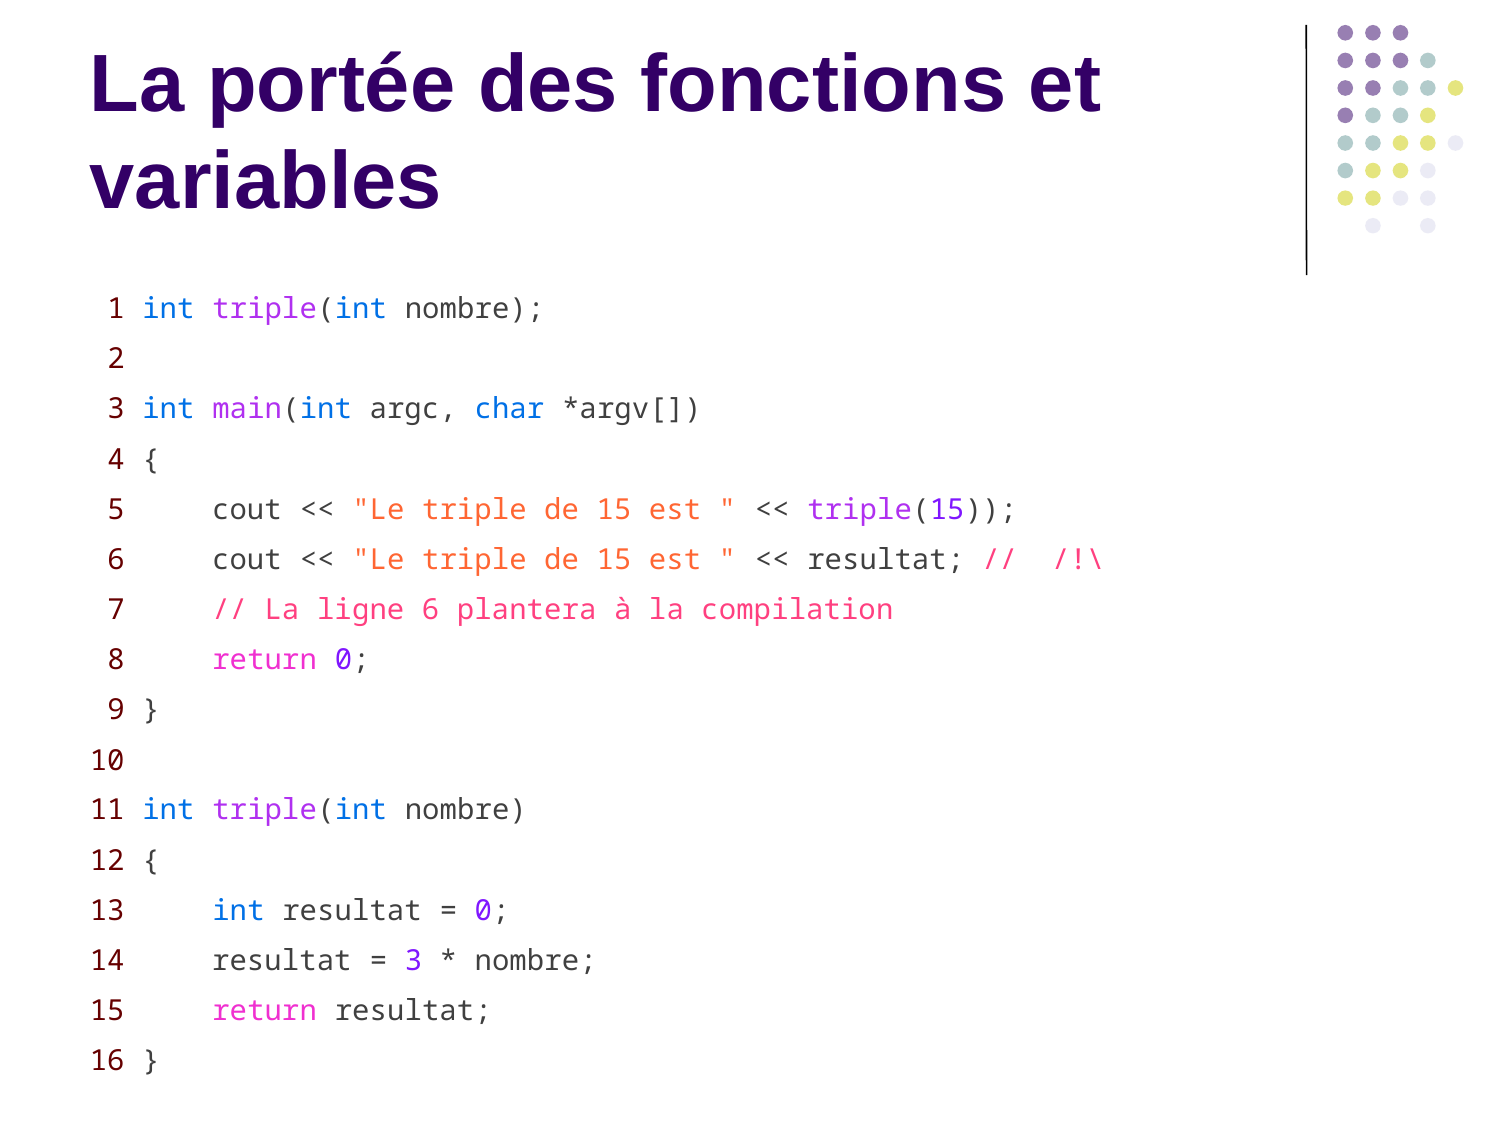

# La portée des fonctions et variables
 1 int triple(int nombre);
 2
 3 int main(int argc, char *argv[])
 4 {
 5 cout << "Le triple de 15 est " << triple(15));
 6 cout << "Le triple de 15 est " << resultat; // /!\
 7 // La ligne 6 plantera à la compilation
 8 return 0;
 9 }
10
11 int triple(int nombre)
12 {
13 int resultat = 0;
14 resultat = 3 * nombre;
15 return resultat;
16 }